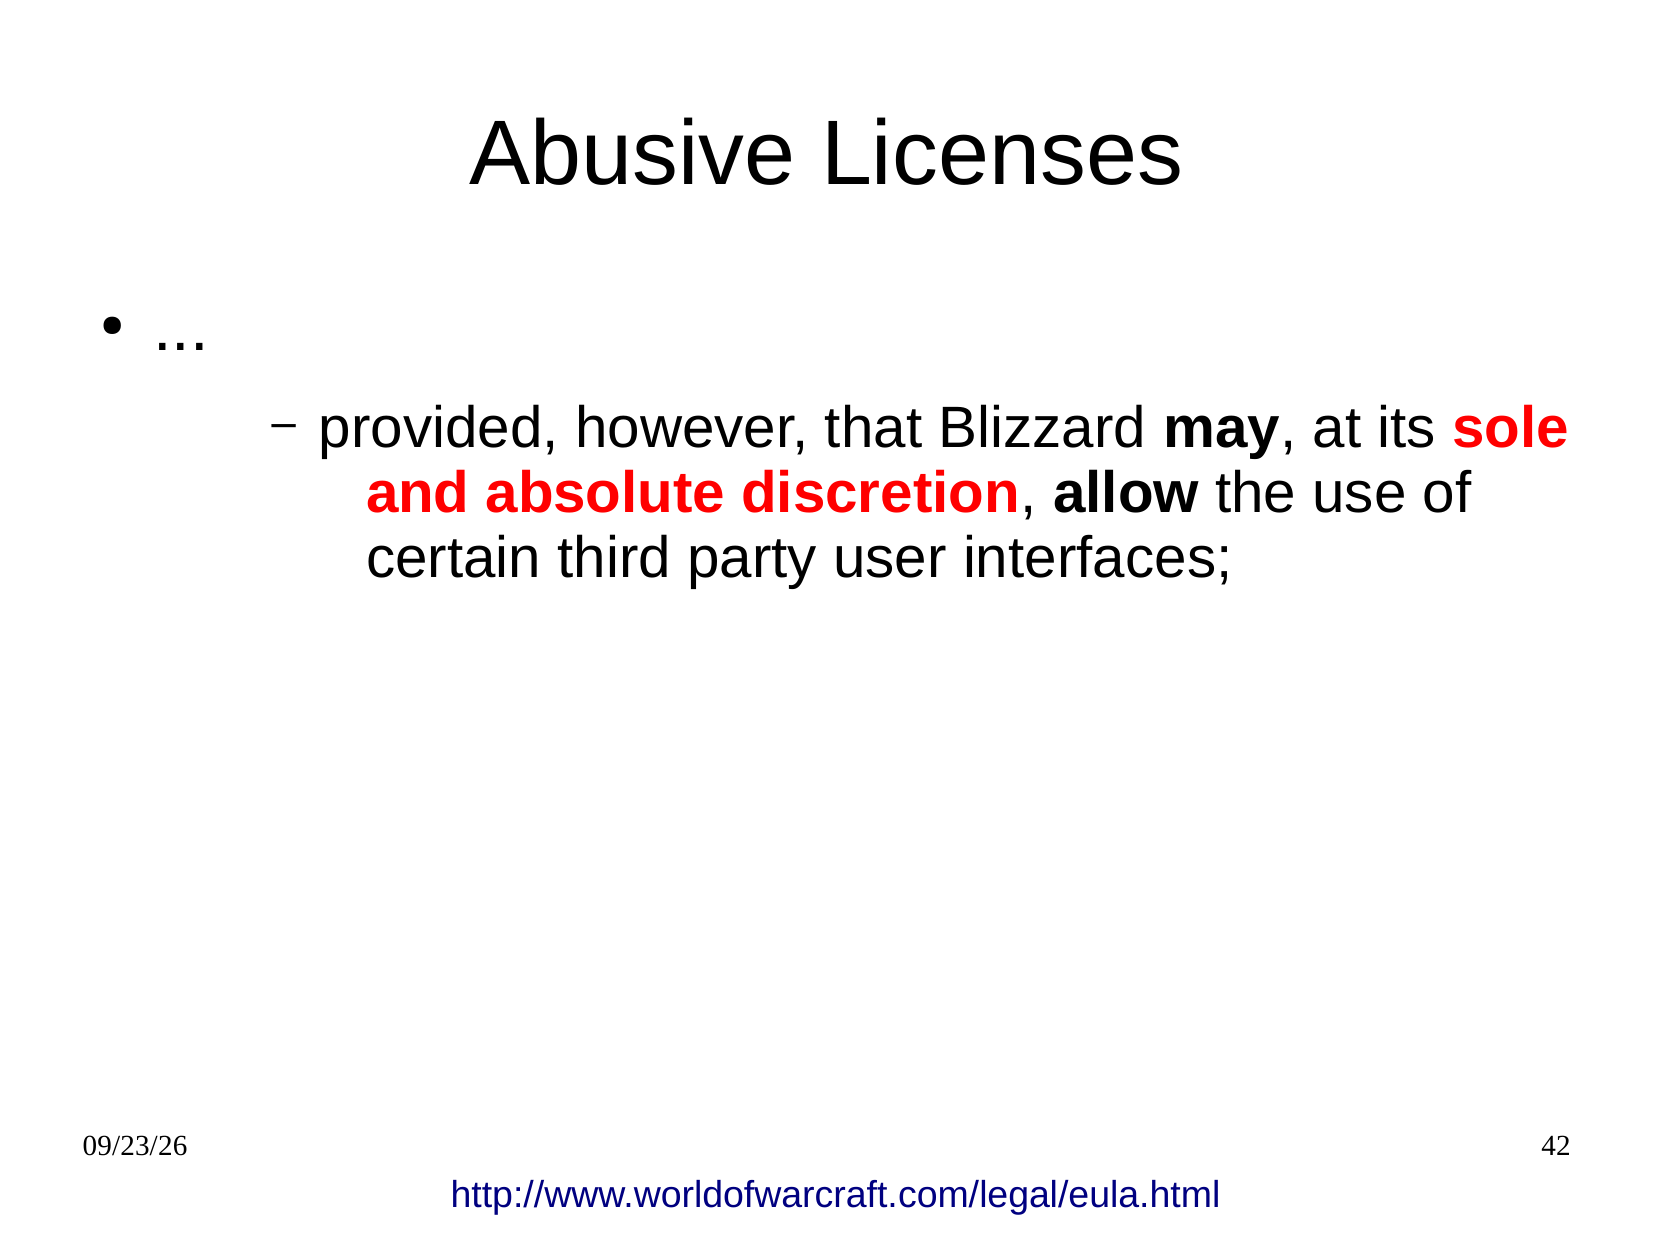

# Abusive Licenses
...
provided, however, that Blizzard may, at its sole and absolute discretion, allow the use of certain third party user interfaces;
42
http://www.worldofwarcraft.com/legal/eula.html